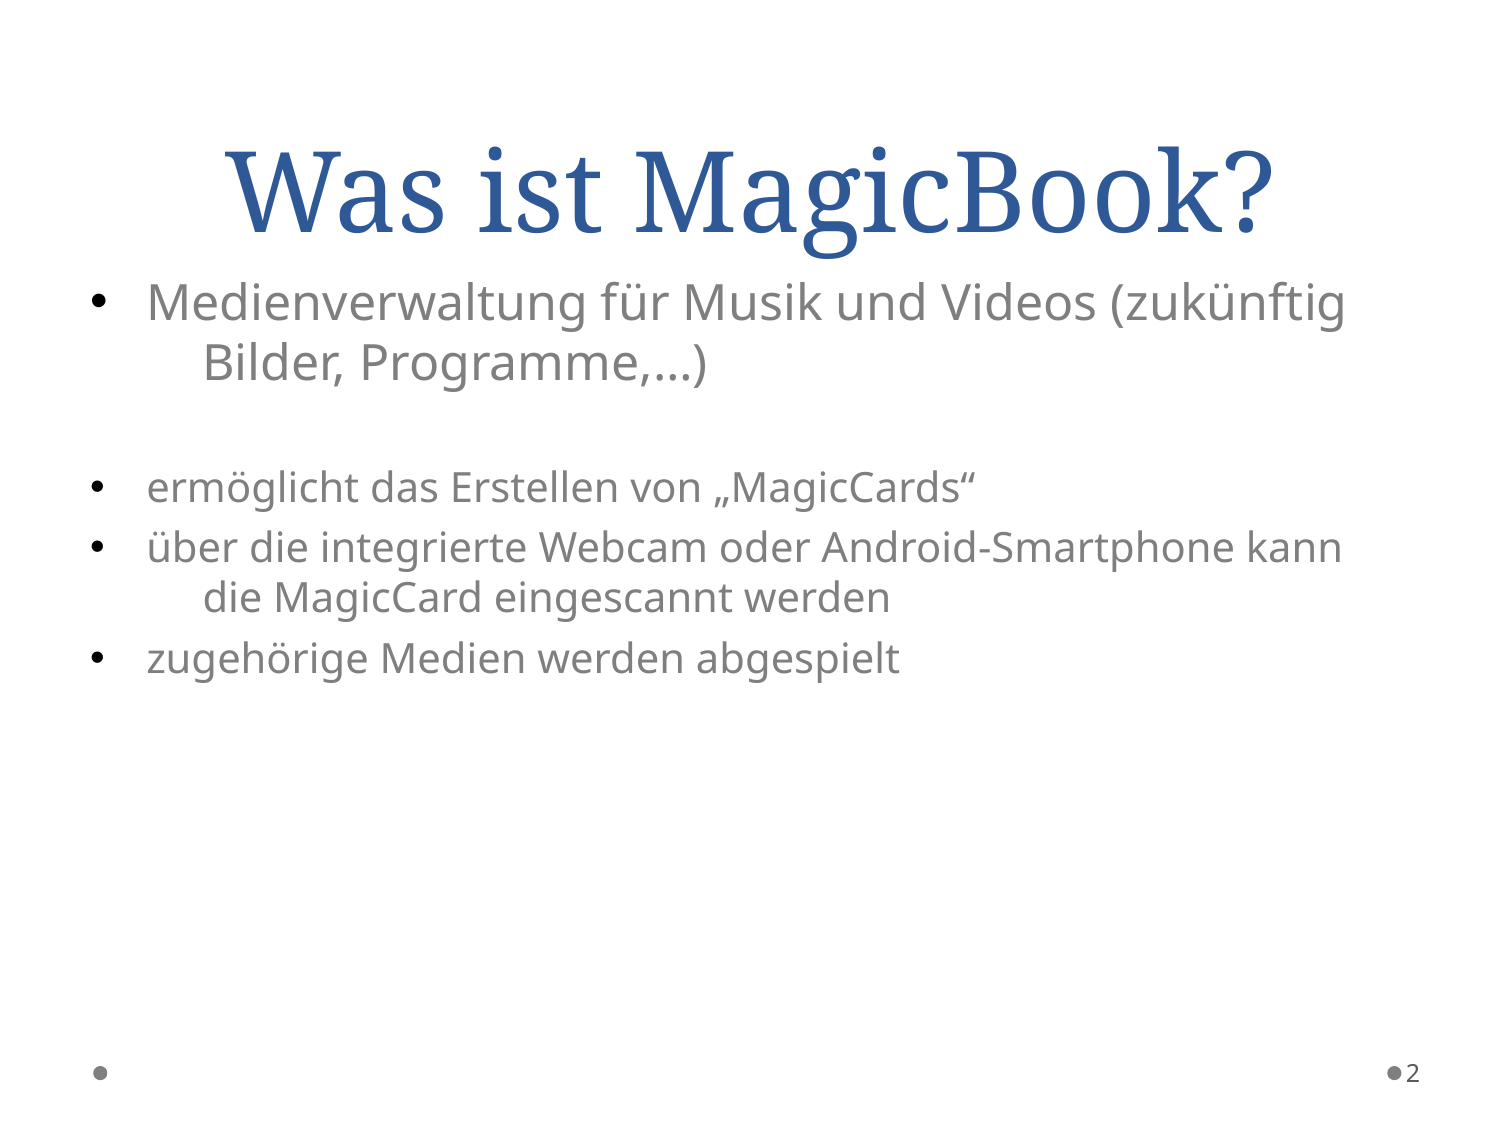

# Was ist MagicBook?
Medienverwaltung für Musik und Videos (zukünftig Bilder, Programme,…)
ermöglicht das Erstellen von „MagicCards“
über die integrierte Webcam oder Android-Smartphone kann die MagicCard eingescannt werden
zugehörige Medien werden abgespielt